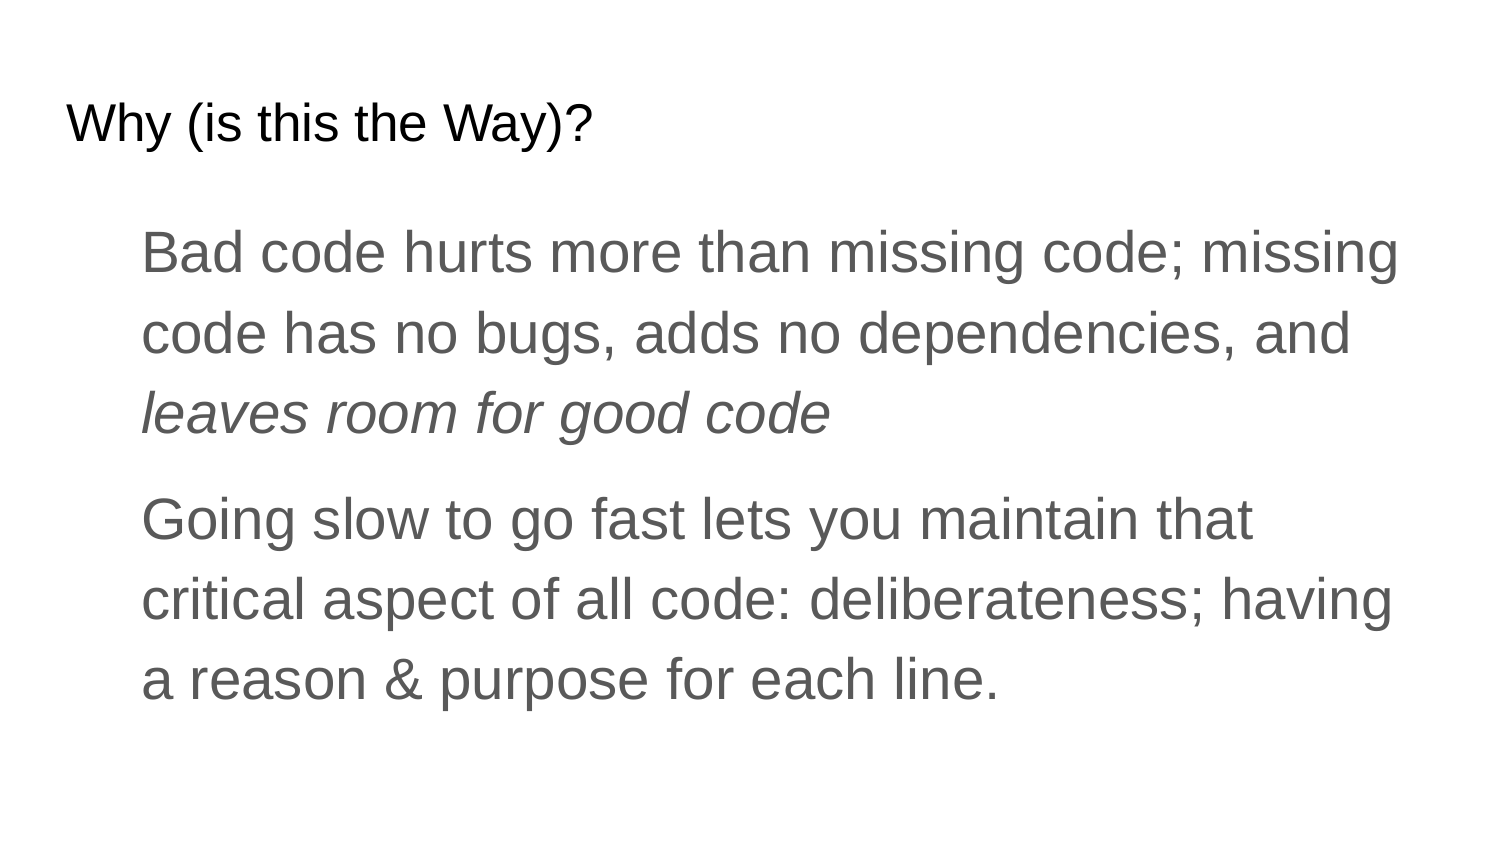

Why (is this the Way)?
# Bad code hurts more than missing code; missing code has no bugs, adds no dependencies, and leaves room for good code
Going slow to go fast lets you maintain that critical aspect of all code: deliberateness; having a reason & purpose for each line.